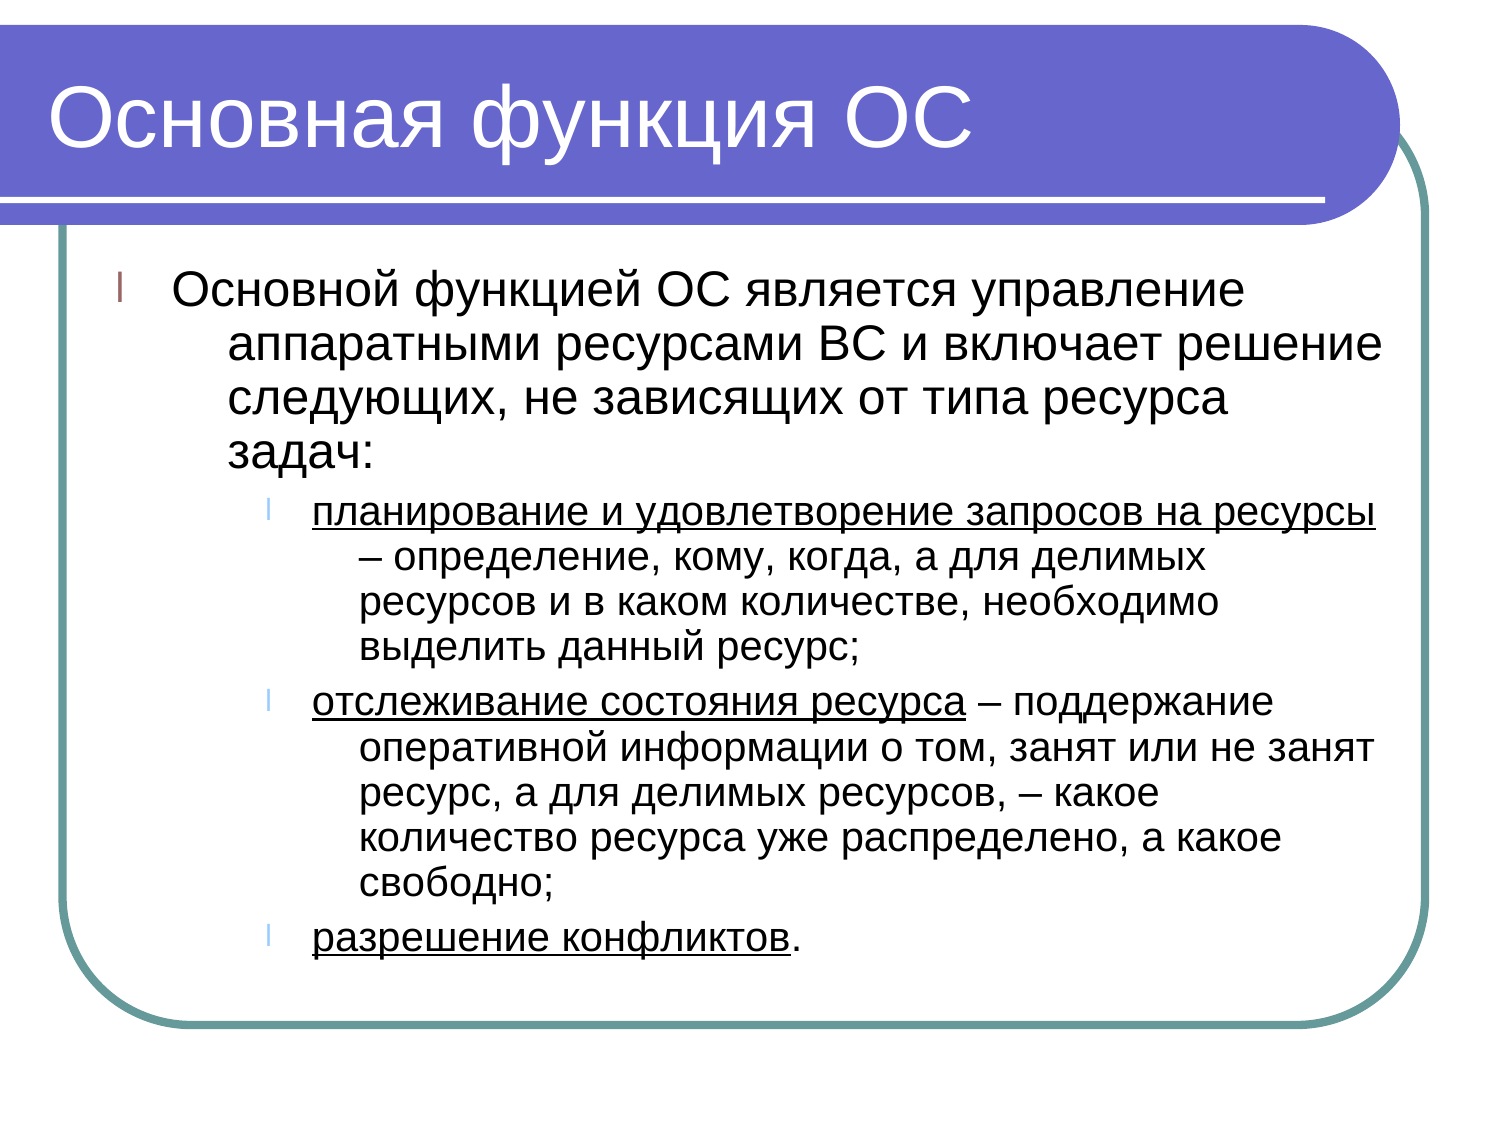

# Основная функция ОС
Основной функцией ОС является управление аппаратными ресурсами ВС и включает решение следующих, не зависящих от типа ресурса задач:
планирование и удовлетворение запросов на ресурсы – определение, кому, когда, а для делимых ресурсов и в каком количестве, необходимо выделить данный ресурс;
отслеживание состояния ресурса – поддержание оперативной информации о том, занят или не занят ресурс, а для делимых ресурсов, – какое количество ресурса уже распределено, а какое свободно;
разрешение конфликтов.